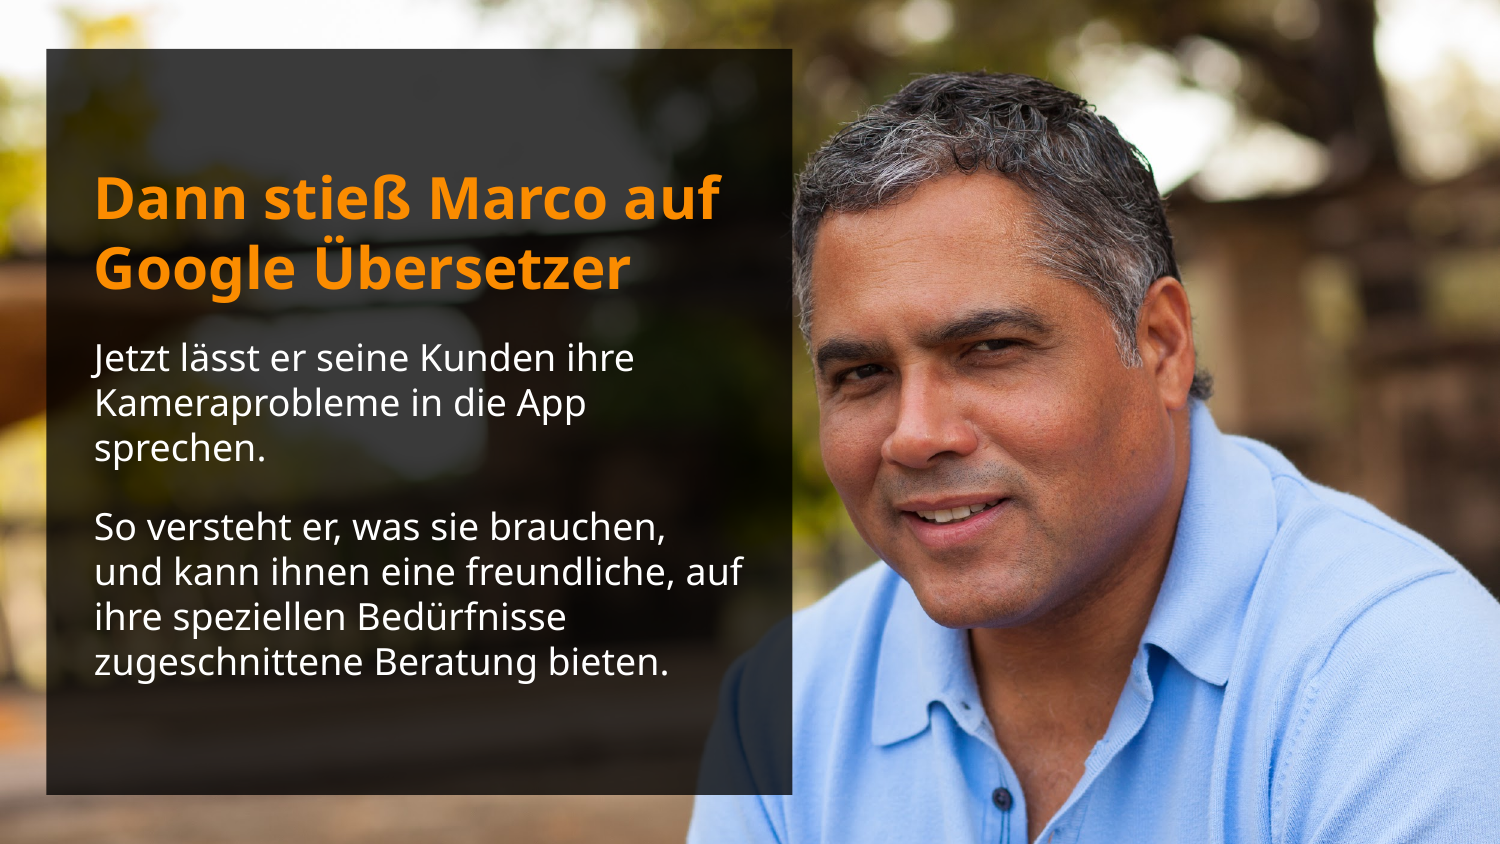

# Dann stieß Marco auf Google Übersetzer
Jetzt lässt er seine Kunden ihre Kameraprobleme in die App sprechen.
So versteht er, was sie brauchen, und kann ihnen eine freundliche, auf ihre speziellen Bedürfnisse zugeschnittene Beratung bieten.